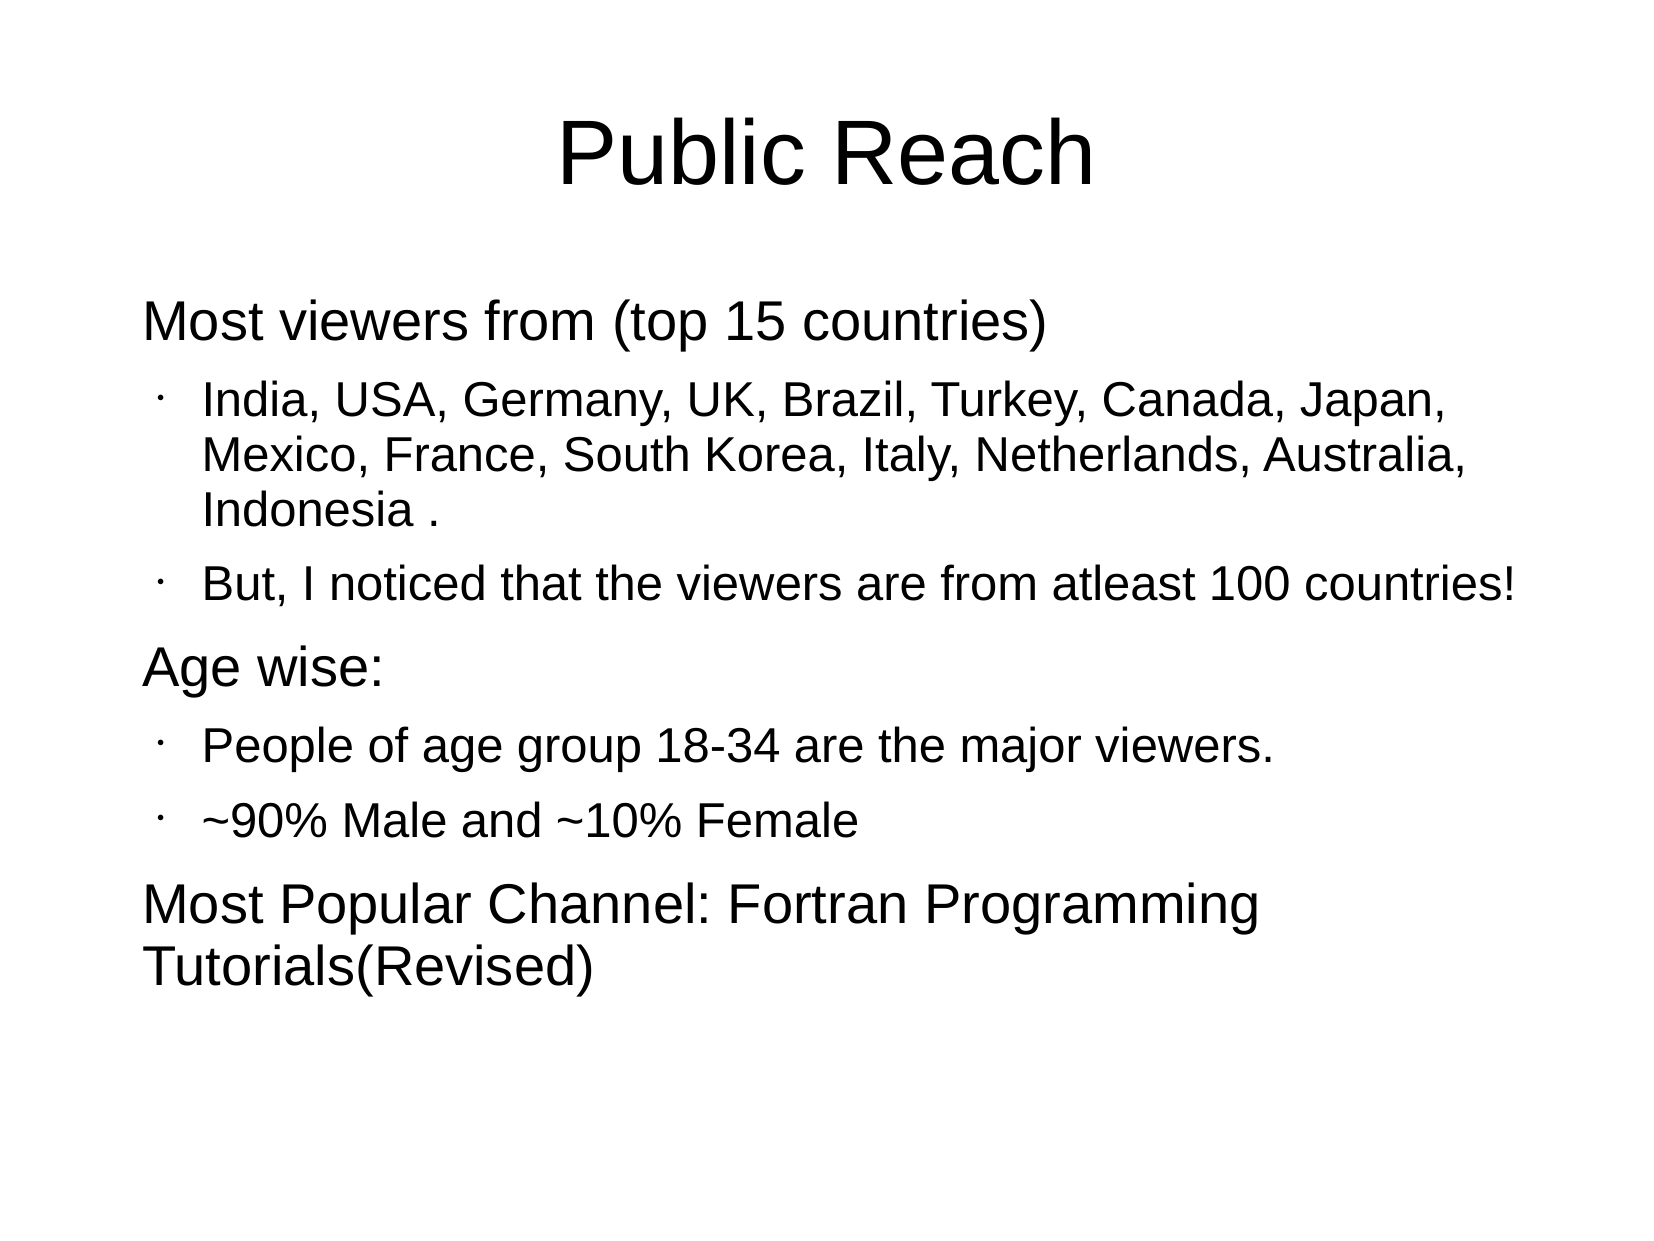

# Public Reach
Most viewers from (top 15 countries)
India, USA, Germany, UK, Brazil, Turkey, Canada, Japan, Mexico, France, South Korea, Italy, Netherlands, Australia, Indonesia .
But, I noticed that the viewers are from atleast 100 countries!
Age wise:
People of age group 18-34 are the major viewers.
~90% Male and ~10% Female
Most Popular Channel: Fortran Programming Tutorials(Revised)